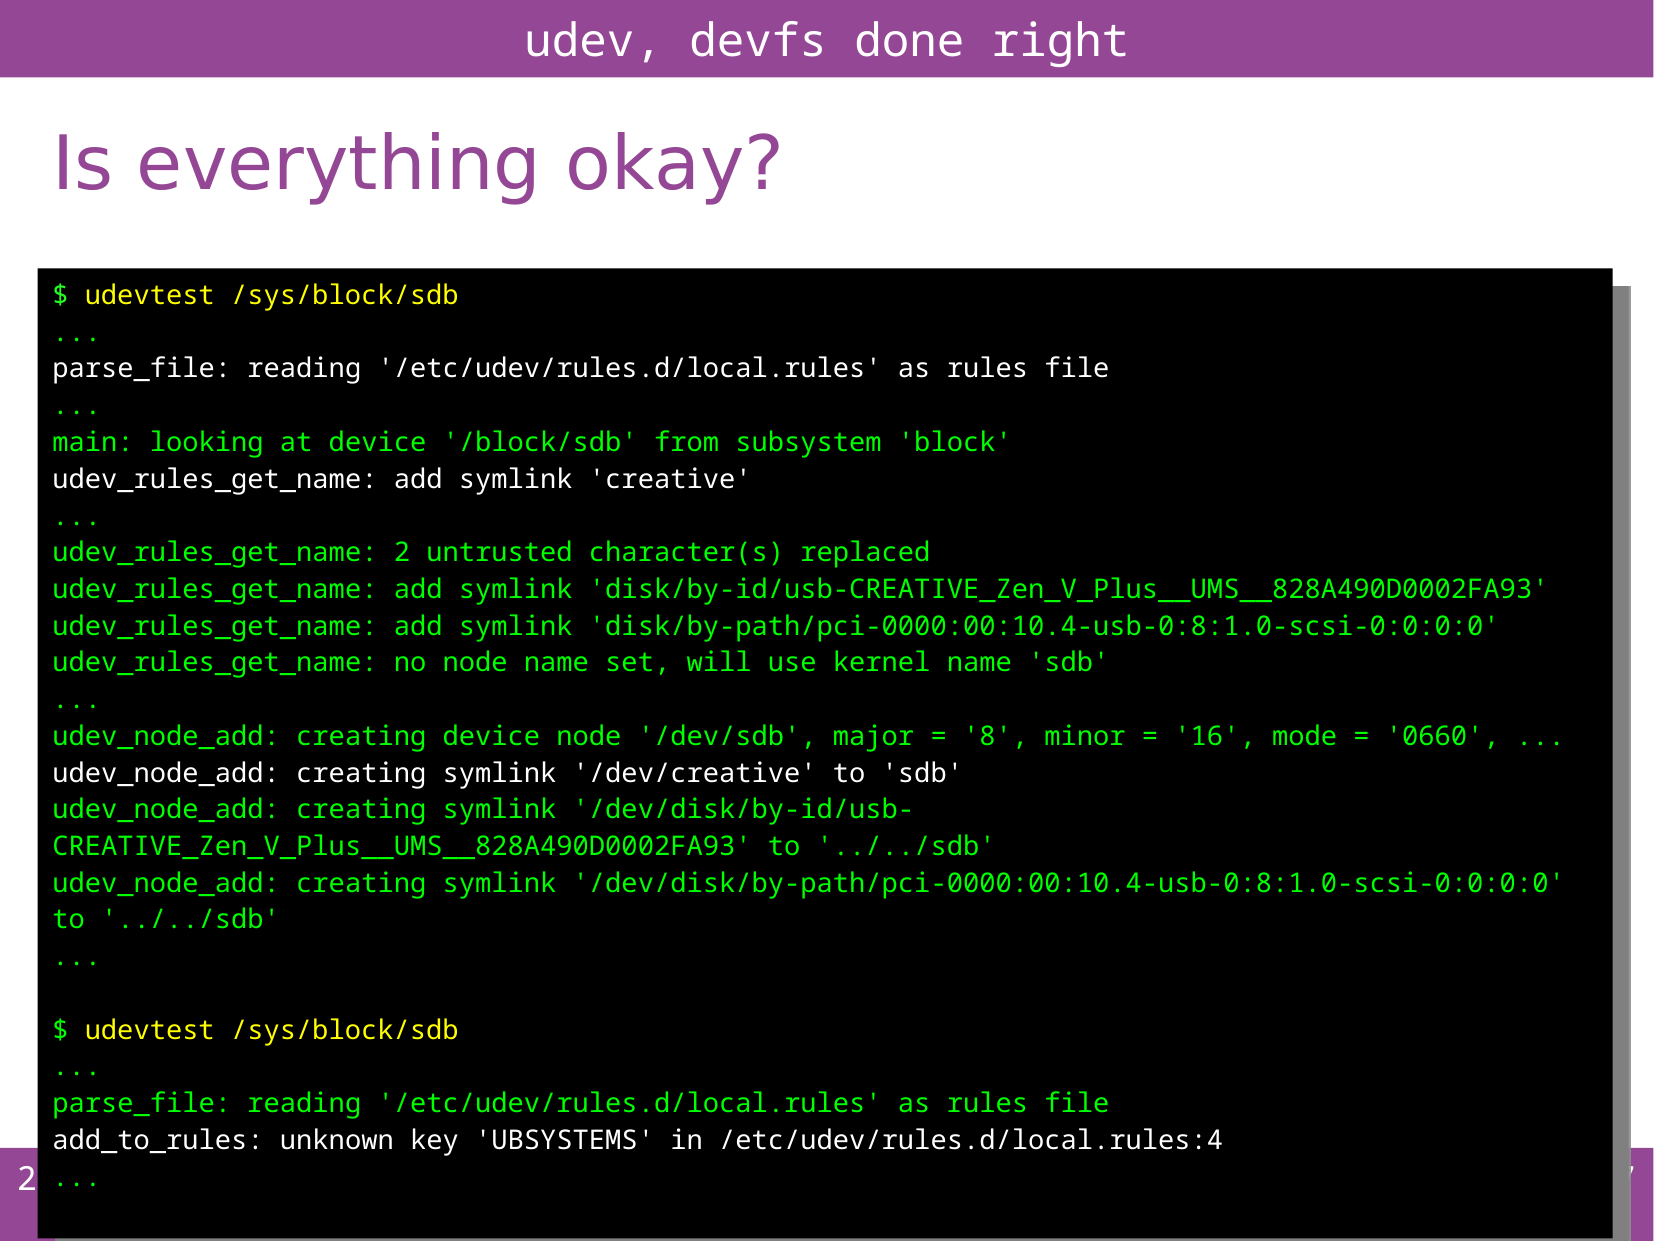

udev, devfs done right
Is everything okay?
$ udevtest /sys/block/sdb
...
parse_file: reading '/etc/udev/rules.d/local.rules' as rules file
...
main: looking at device '/block/sdb' from subsystem 'block'
udev_rules_get_name: add symlink 'creative'
...
udev_rules_get_name: 2 untrusted character(s) replaced
udev_rules_get_name: add symlink 'disk/by-id/usb-CREATIVE_Zen_V_Plus__UMS__828A490D0002FA93'
udev_rules_get_name: add symlink 'disk/by-path/pci-0000:00:10.4-usb-0:8:1.0-scsi-0:0:0:0'
udev_rules_get_name: no node name set, will use kernel name 'sdb'
...
udev_node_add: creating device node '/dev/sdb', major = '8', minor = '16', mode = '0660', ...
udev_node_add: creating symlink '/dev/creative' to 'sdb'
udev_node_add: creating symlink '/dev/disk/by-id/usb-CREATIVE_Zen_V_Plus__UMS__828A490D0002FA93' to '../../sdb'
udev_node_add: creating symlink '/dev/disk/by-path/pci-0000:00:10.4-usb-0:8:1.0-scsi-0:0:0:0' to '../../sdb'
...
$ udevtest /sys/block/sdb
...
parse_file: reading '/etc/udev/rules.d/local.rules' as rules file
add_to_rules: unknown key 'UBSYSTEMS' in /etc/udev/rules.d/local.rules:4
...